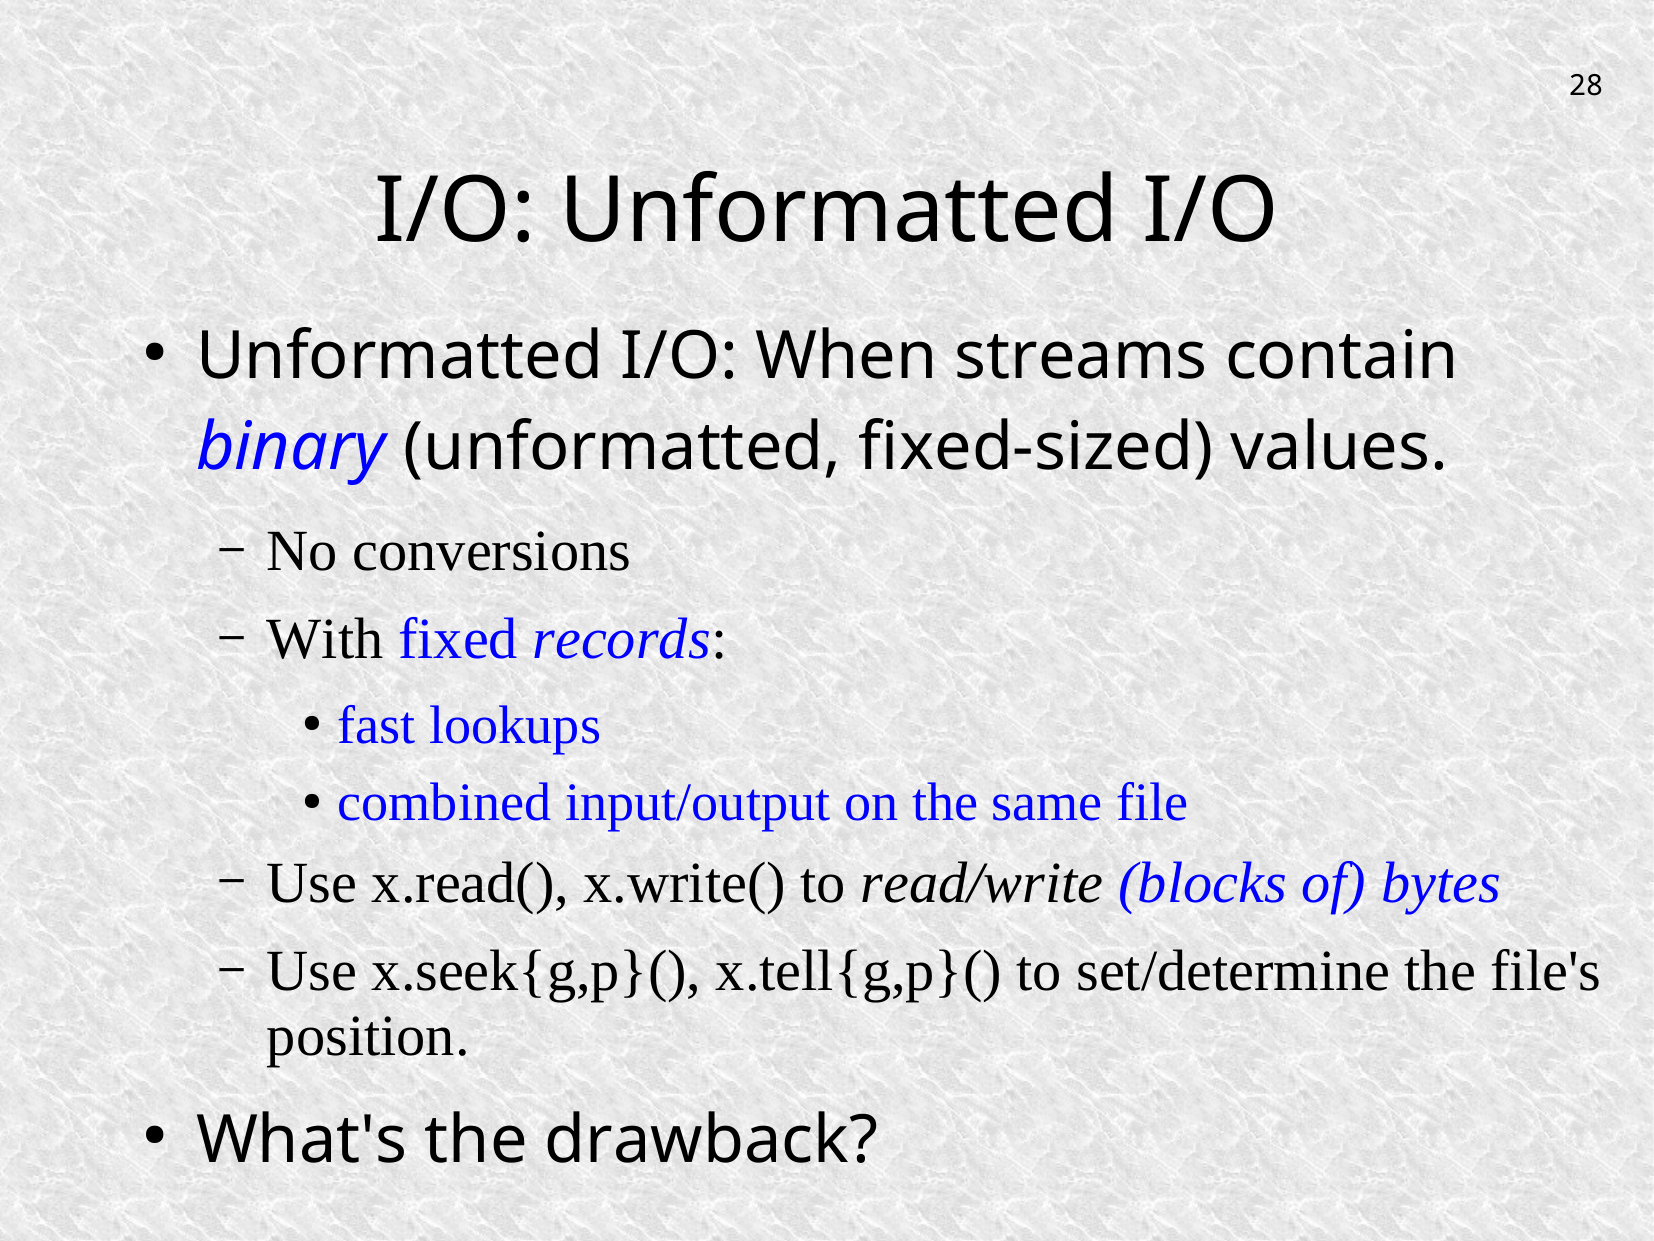

28
# I/O: Unformatted I/O
Unformatted I/O: When streams contain binary (unformatted, fixed-sized) values.
No conversions
With fixed records:
fast lookups
combined input/output on the same file
Use x.read(), x.write() to read/write (blocks of) bytes
Use x.seek{g,p}(), x.tell{g,p}() to set/determine the file's position.
What's the drawback?